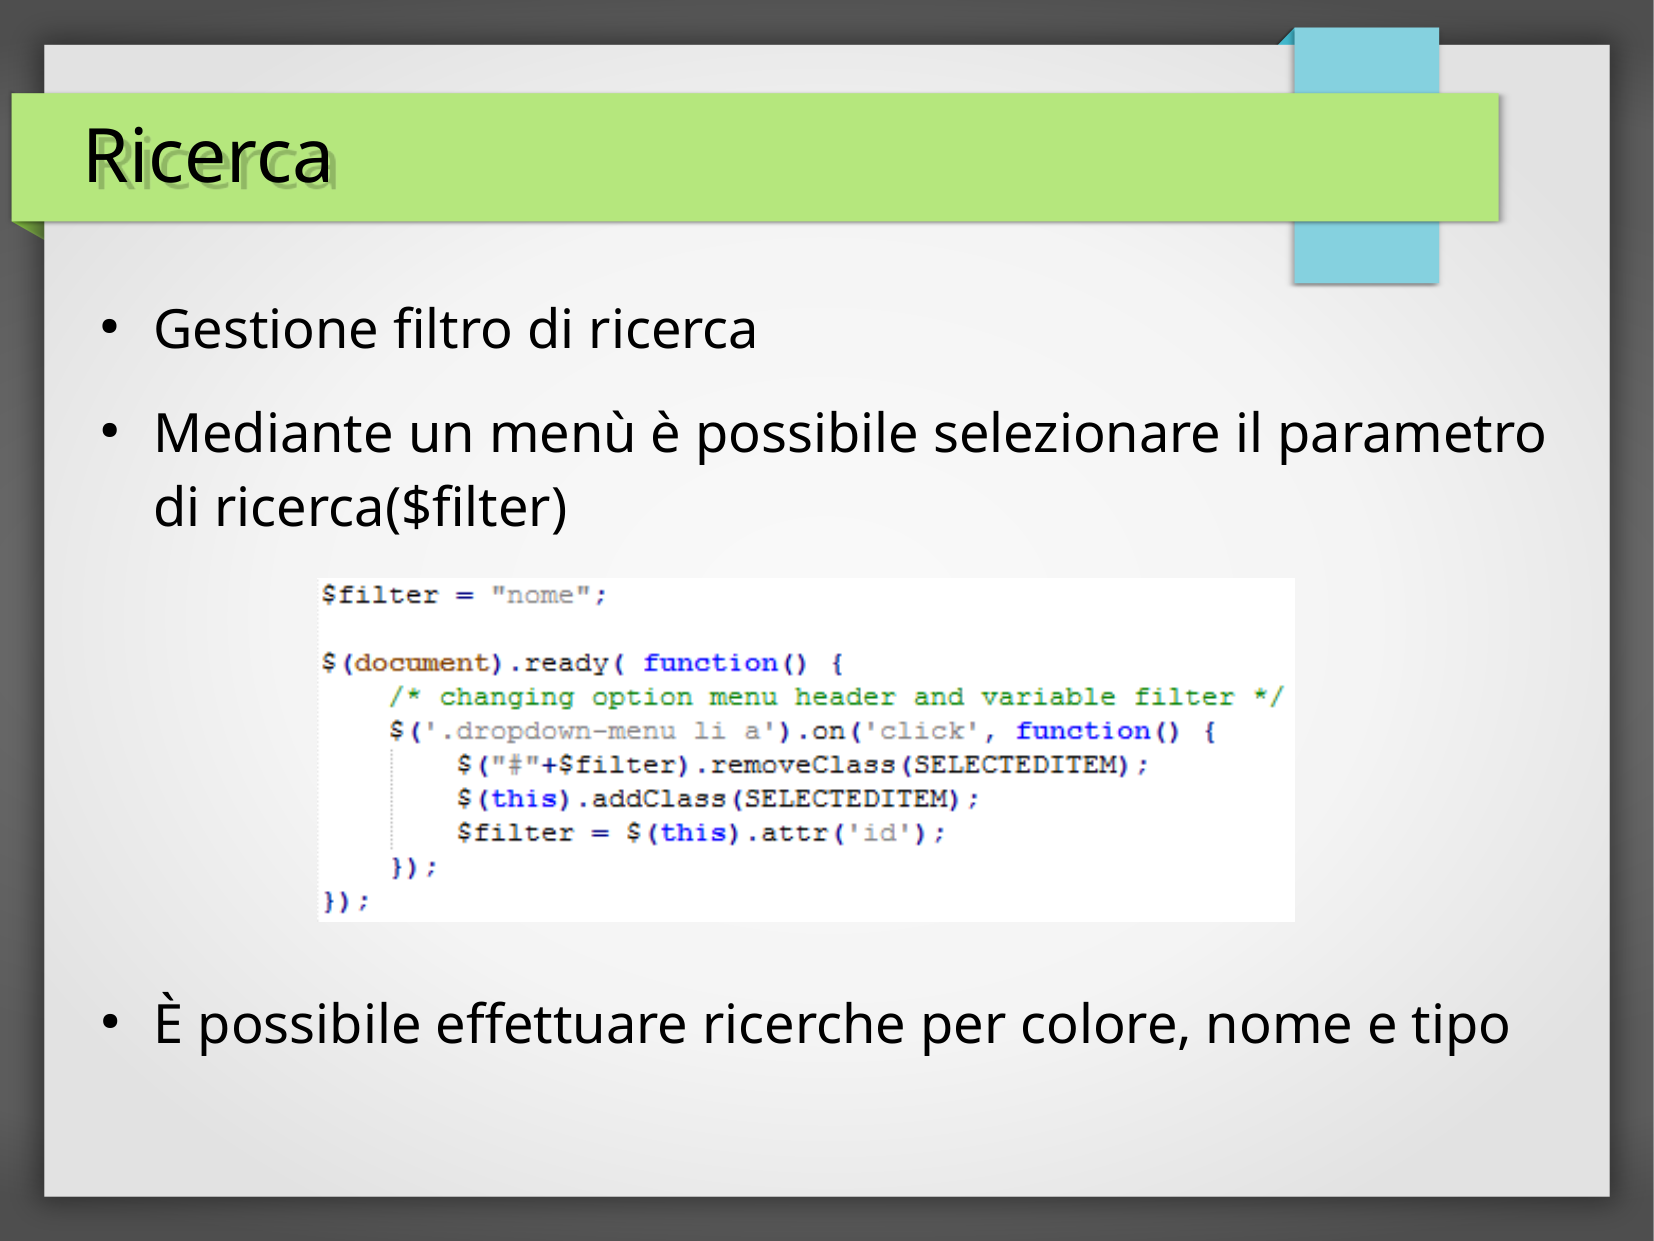

# Ricerca
Gestione filtro di ricerca
Mediante un menù è possibile selezionare il parametro di ricerca($filter)
È possibile effettuare ricerche per colore, nome e tipo